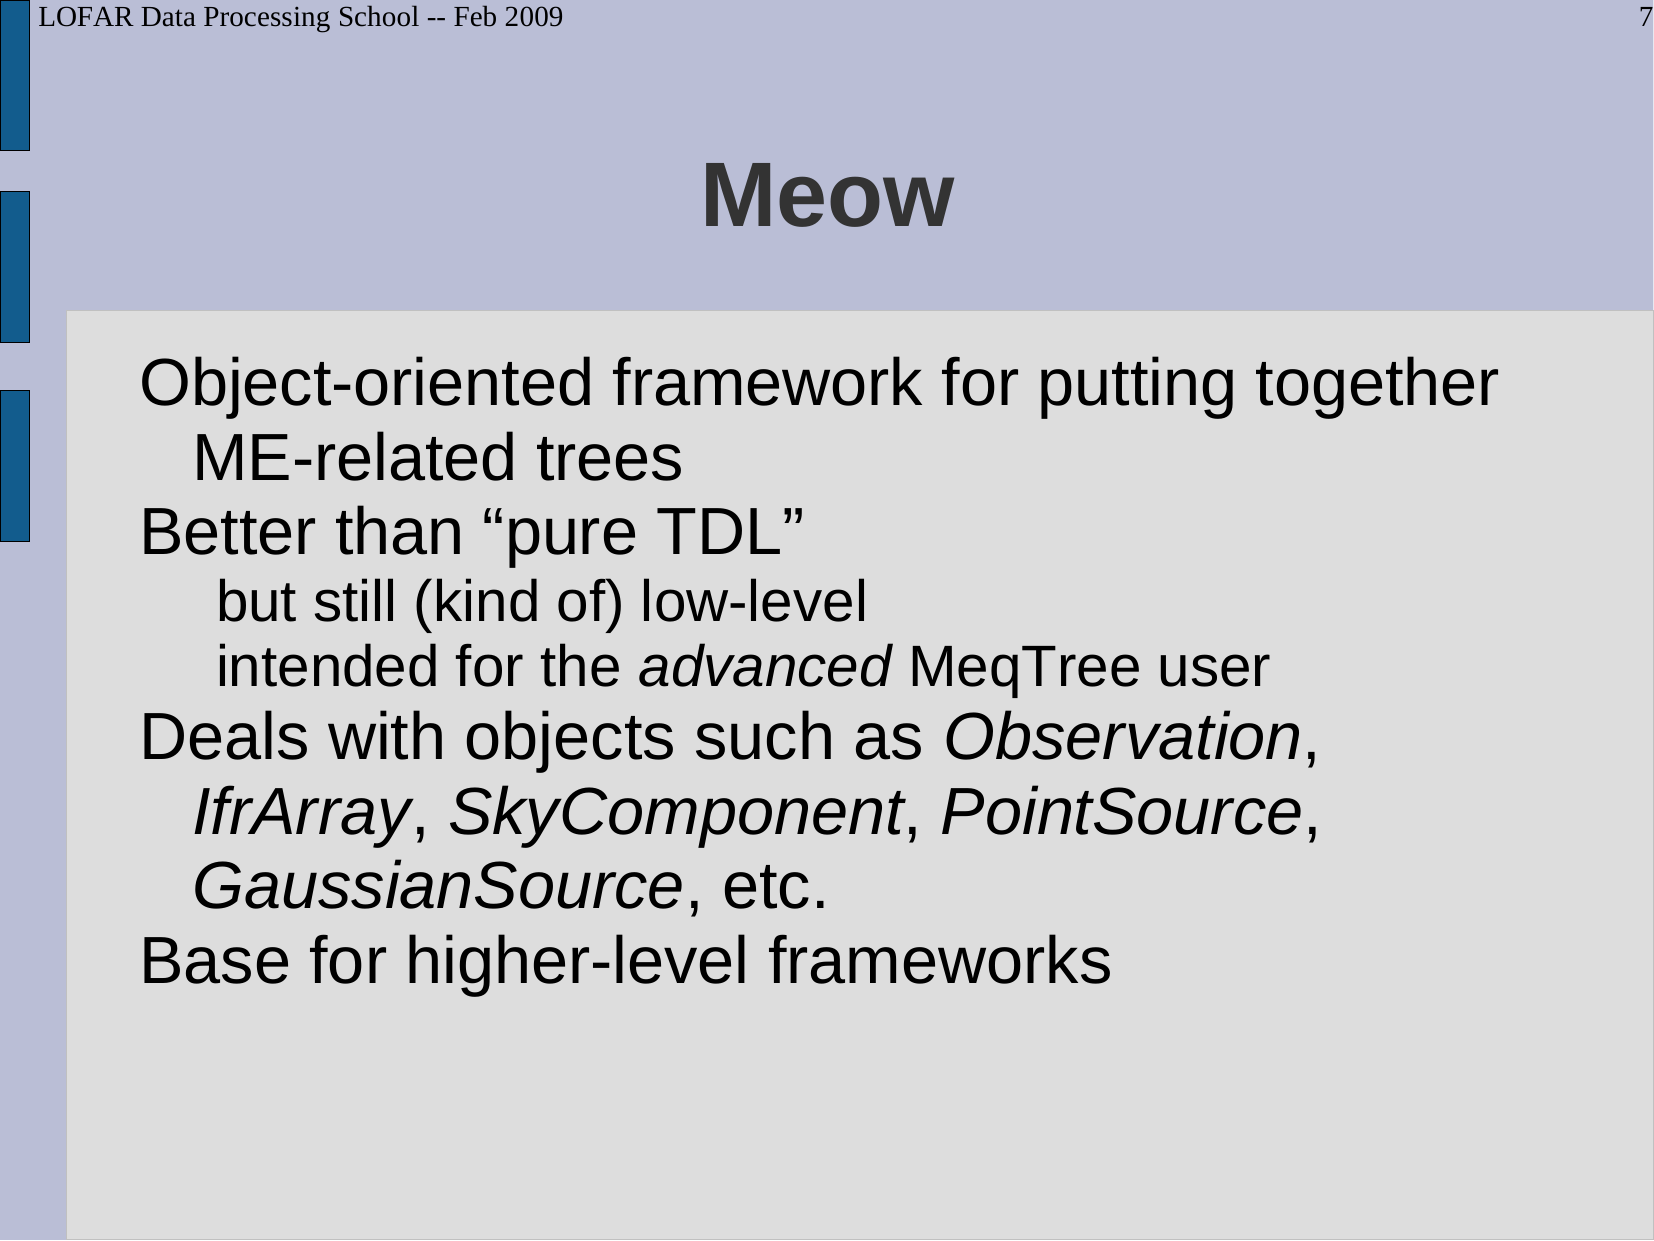

LOFAR Data Processing School -- Feb 2009
7
# Meow
Object-oriented framework for putting together ME-related trees
Better than “pure TDL”
but still (kind of) low-level
intended for the advanced MeqTree user
Deals with objects such as Observation, IfrArray, SkyComponent, PointSource, GaussianSource, etc.
Base for higher-level frameworks